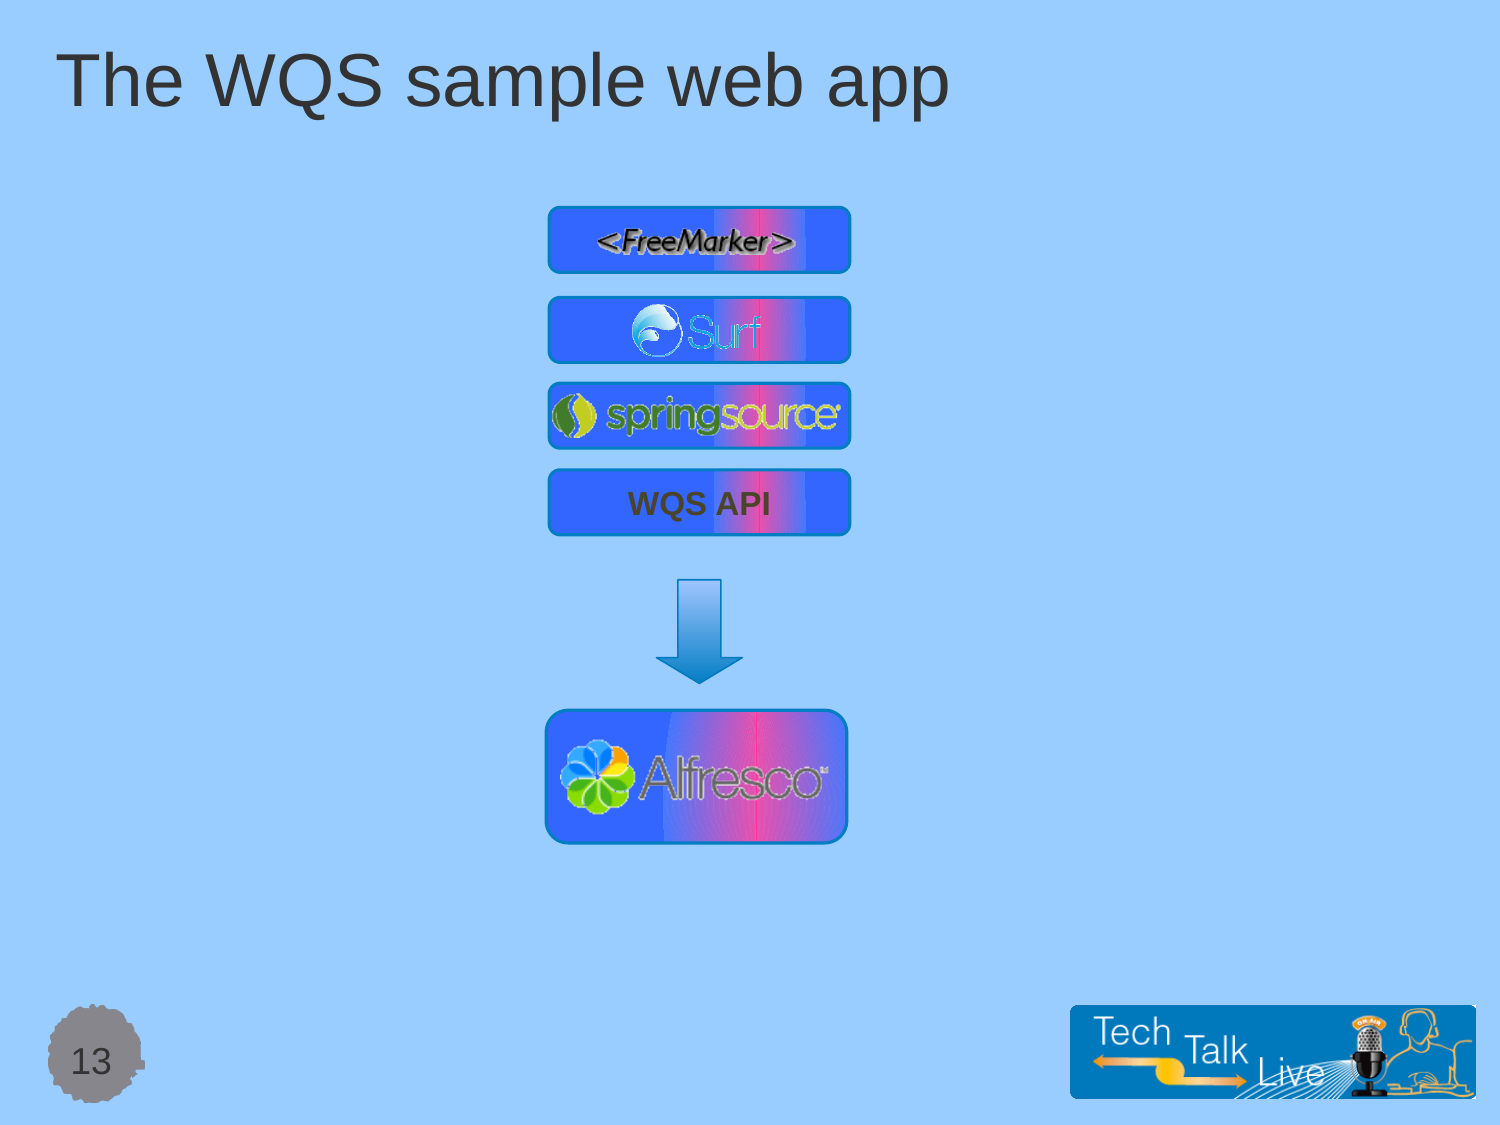

# The WQS sample web app
WQS API